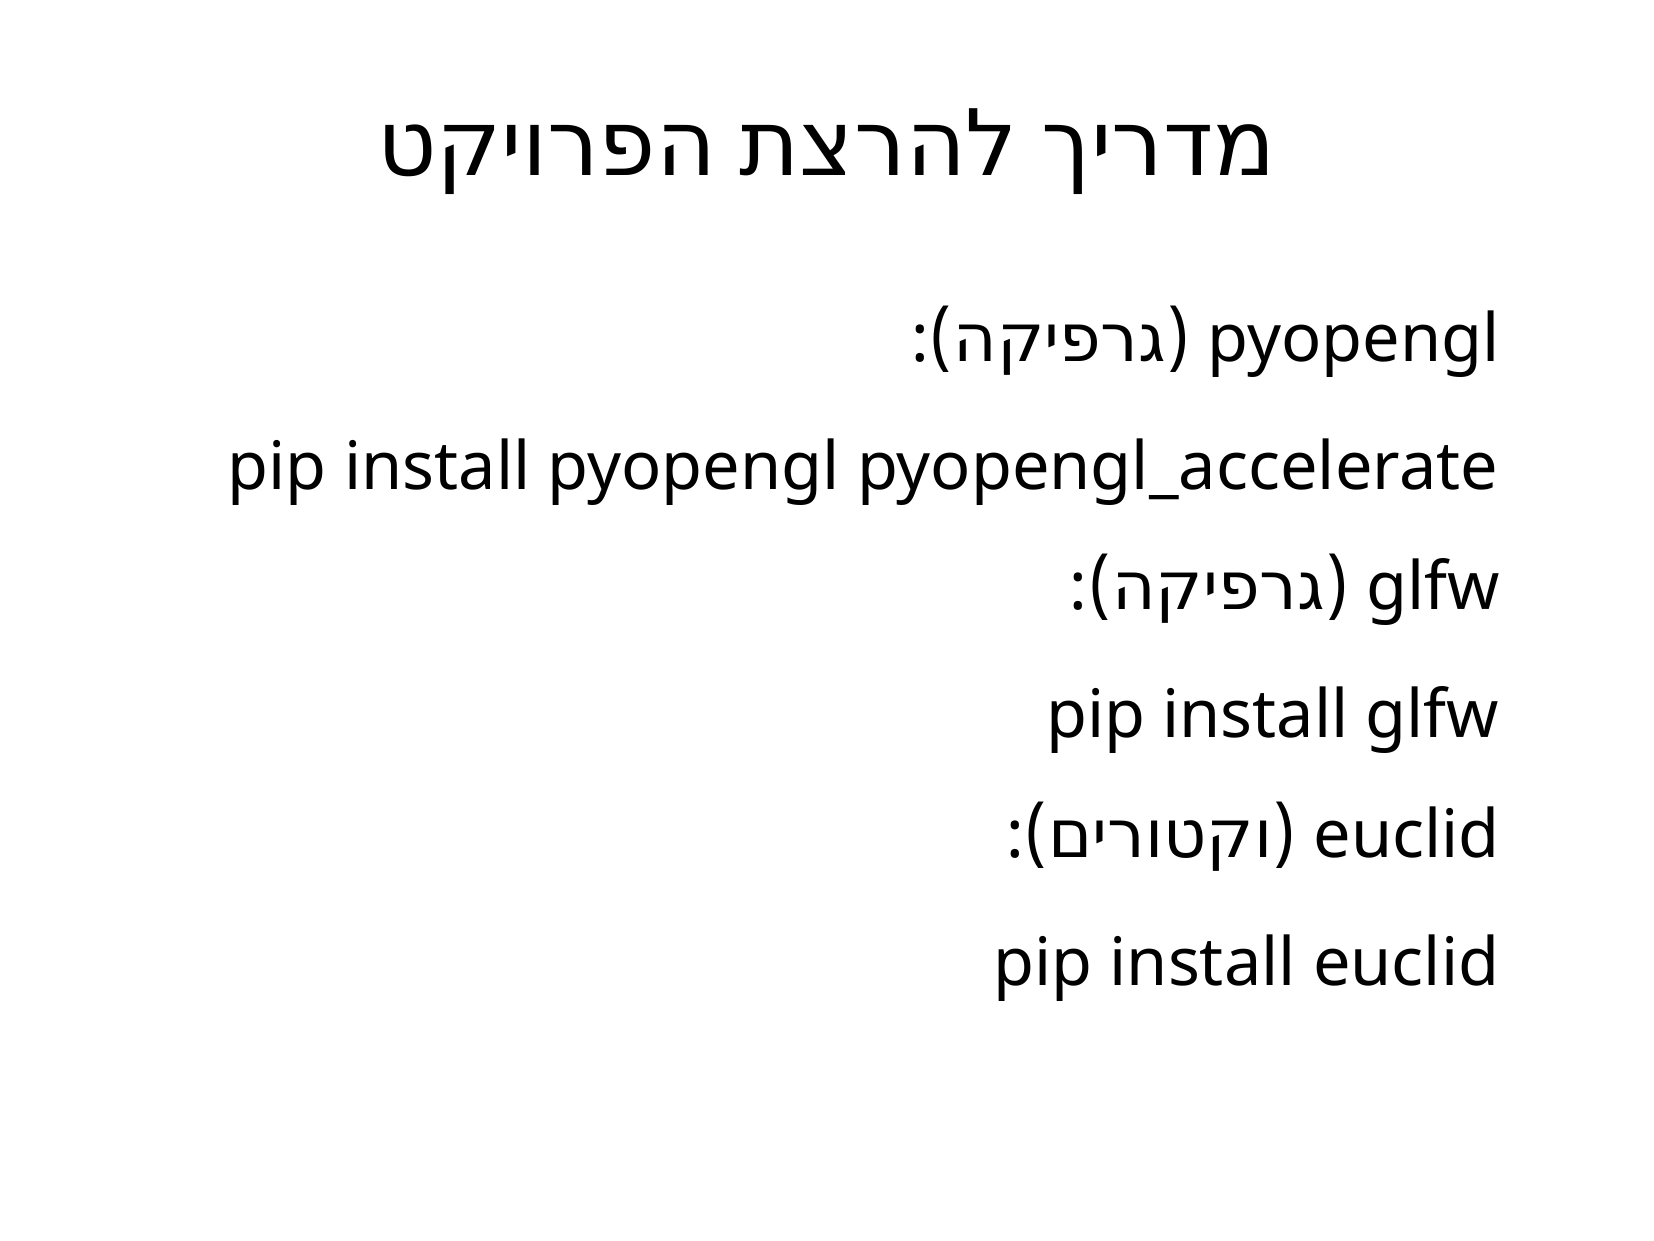

# מדריך להרצת הפרויקט
pyopengl (גרפיקה):
pip install pyopengl pyopengl_accelerate
glfw (גרפיקה):
pip install glfw
euclid (וקטורים):
pip install euclid